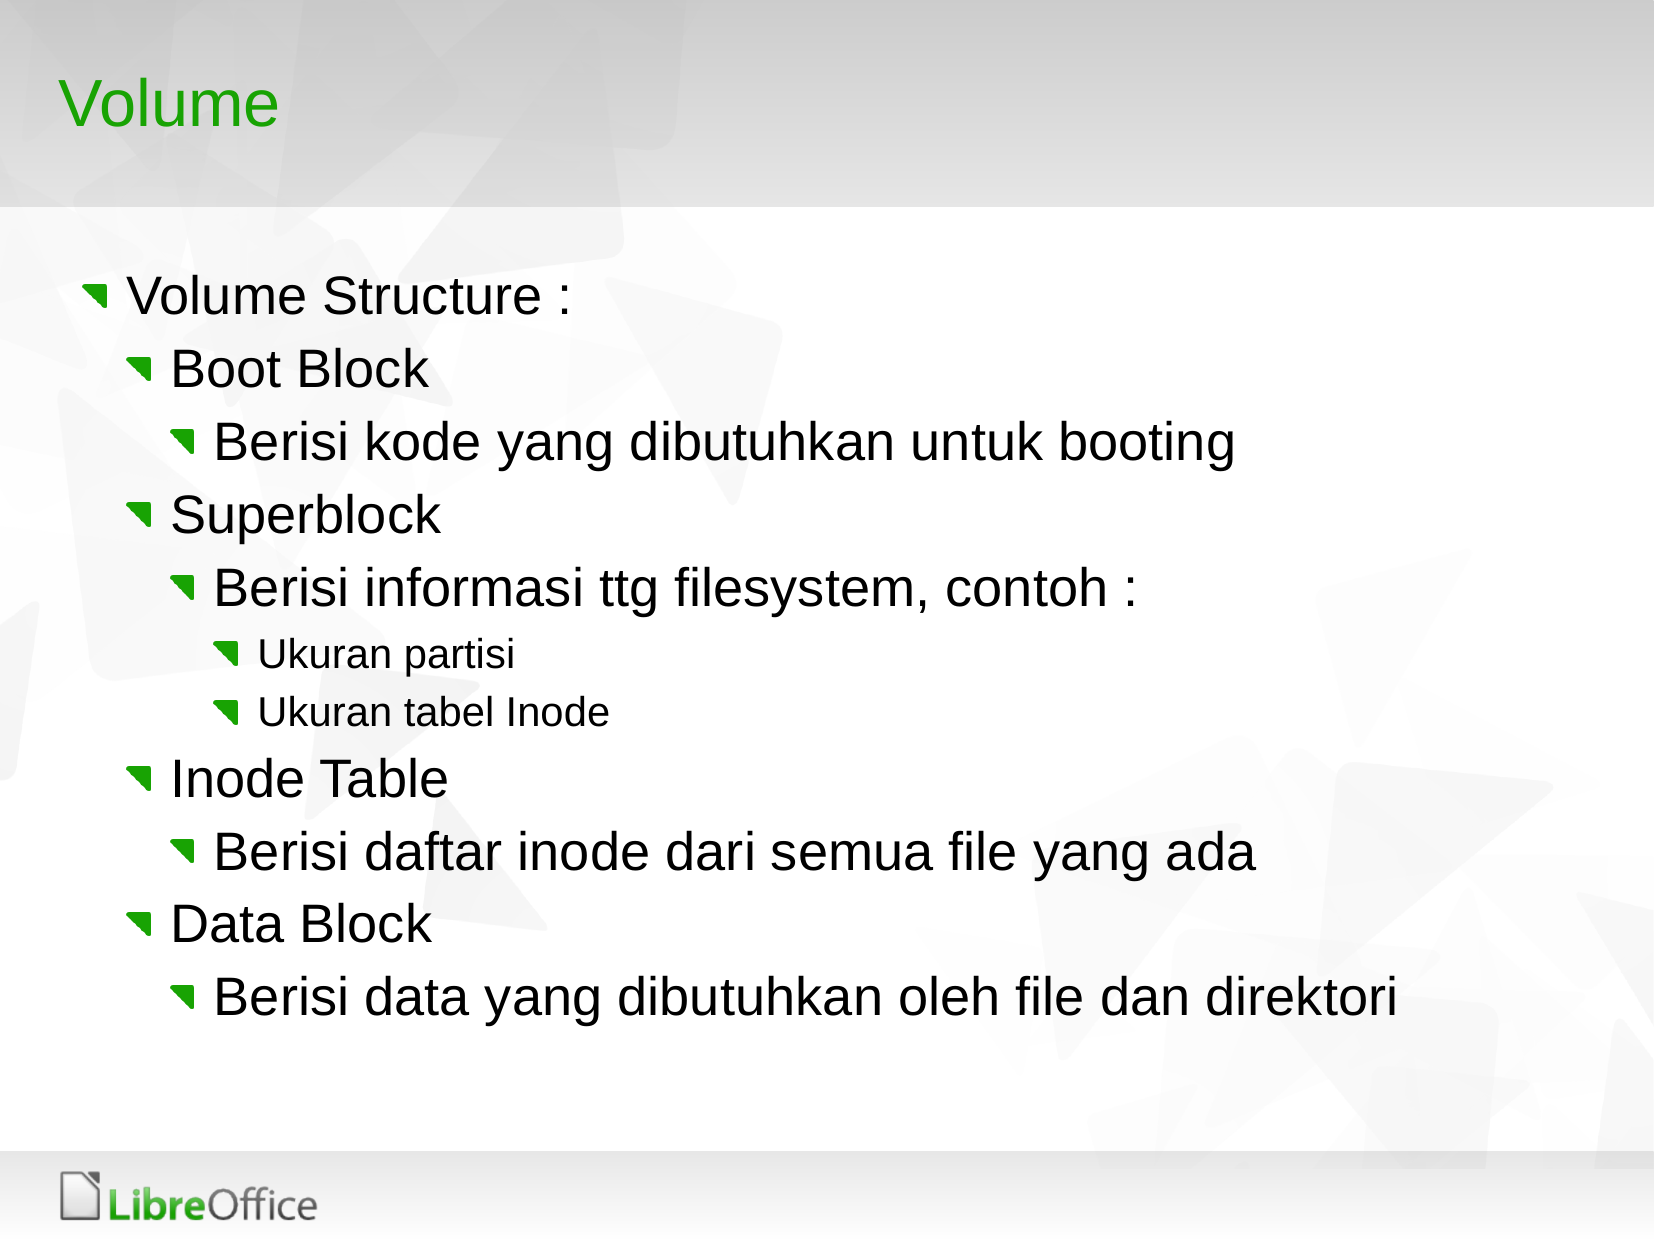

# Volume
Volume Structure :
Boot Block
Berisi kode yang dibutuhkan untuk booting
Superblock
Berisi informasi ttg filesystem, contoh :
Ukuran partisi
Ukuran tabel Inode
Inode Table
Berisi daftar inode dari semua file yang ada
Data Block
Berisi data yang dibutuhkan oleh file dan direktori